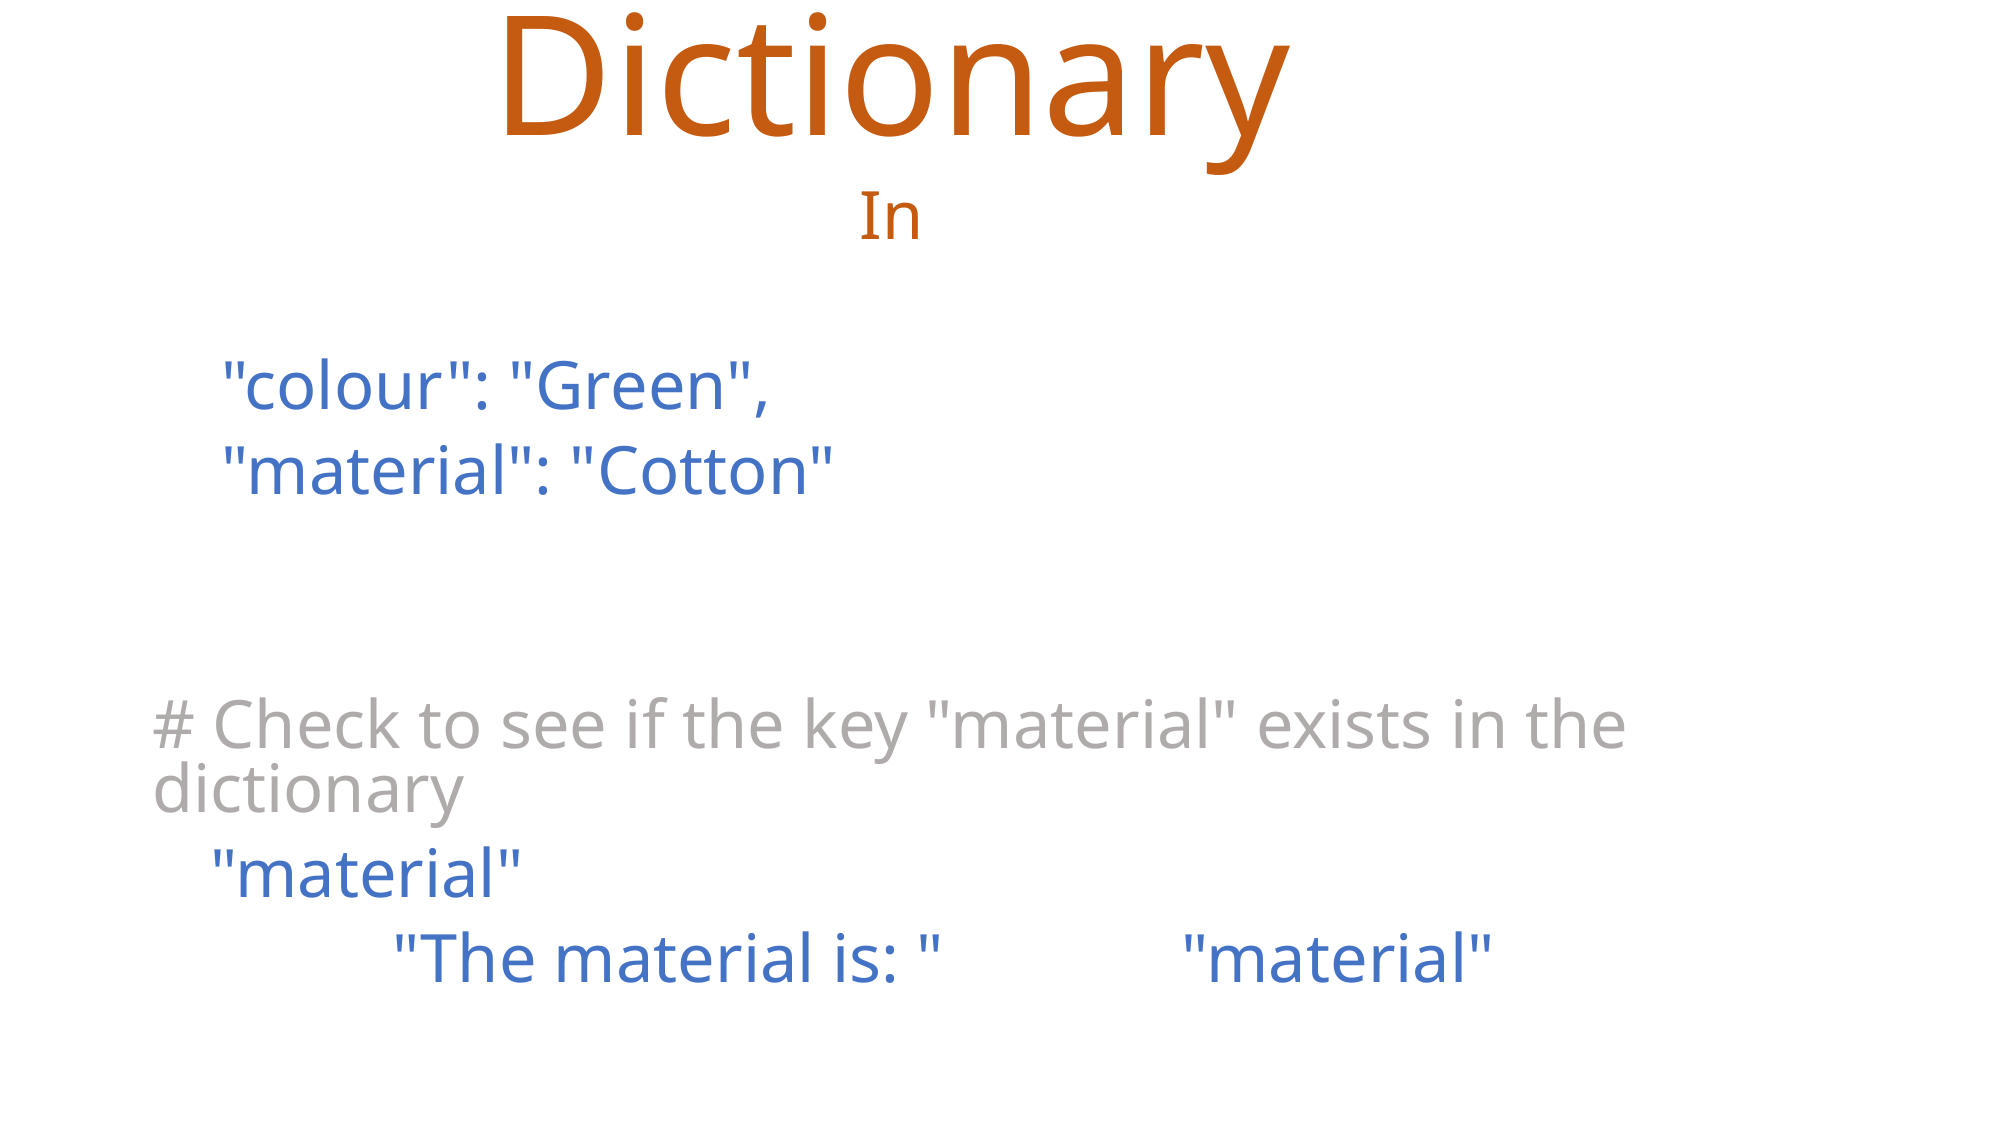

# Dictionary
In
shirt = {
 "colour": "Green",
 "material": "Cotton"
}
# Check to see if the key "material" exists in the dictionary
if "material" in shirt:
 print("The material is: " + shirt["material"])